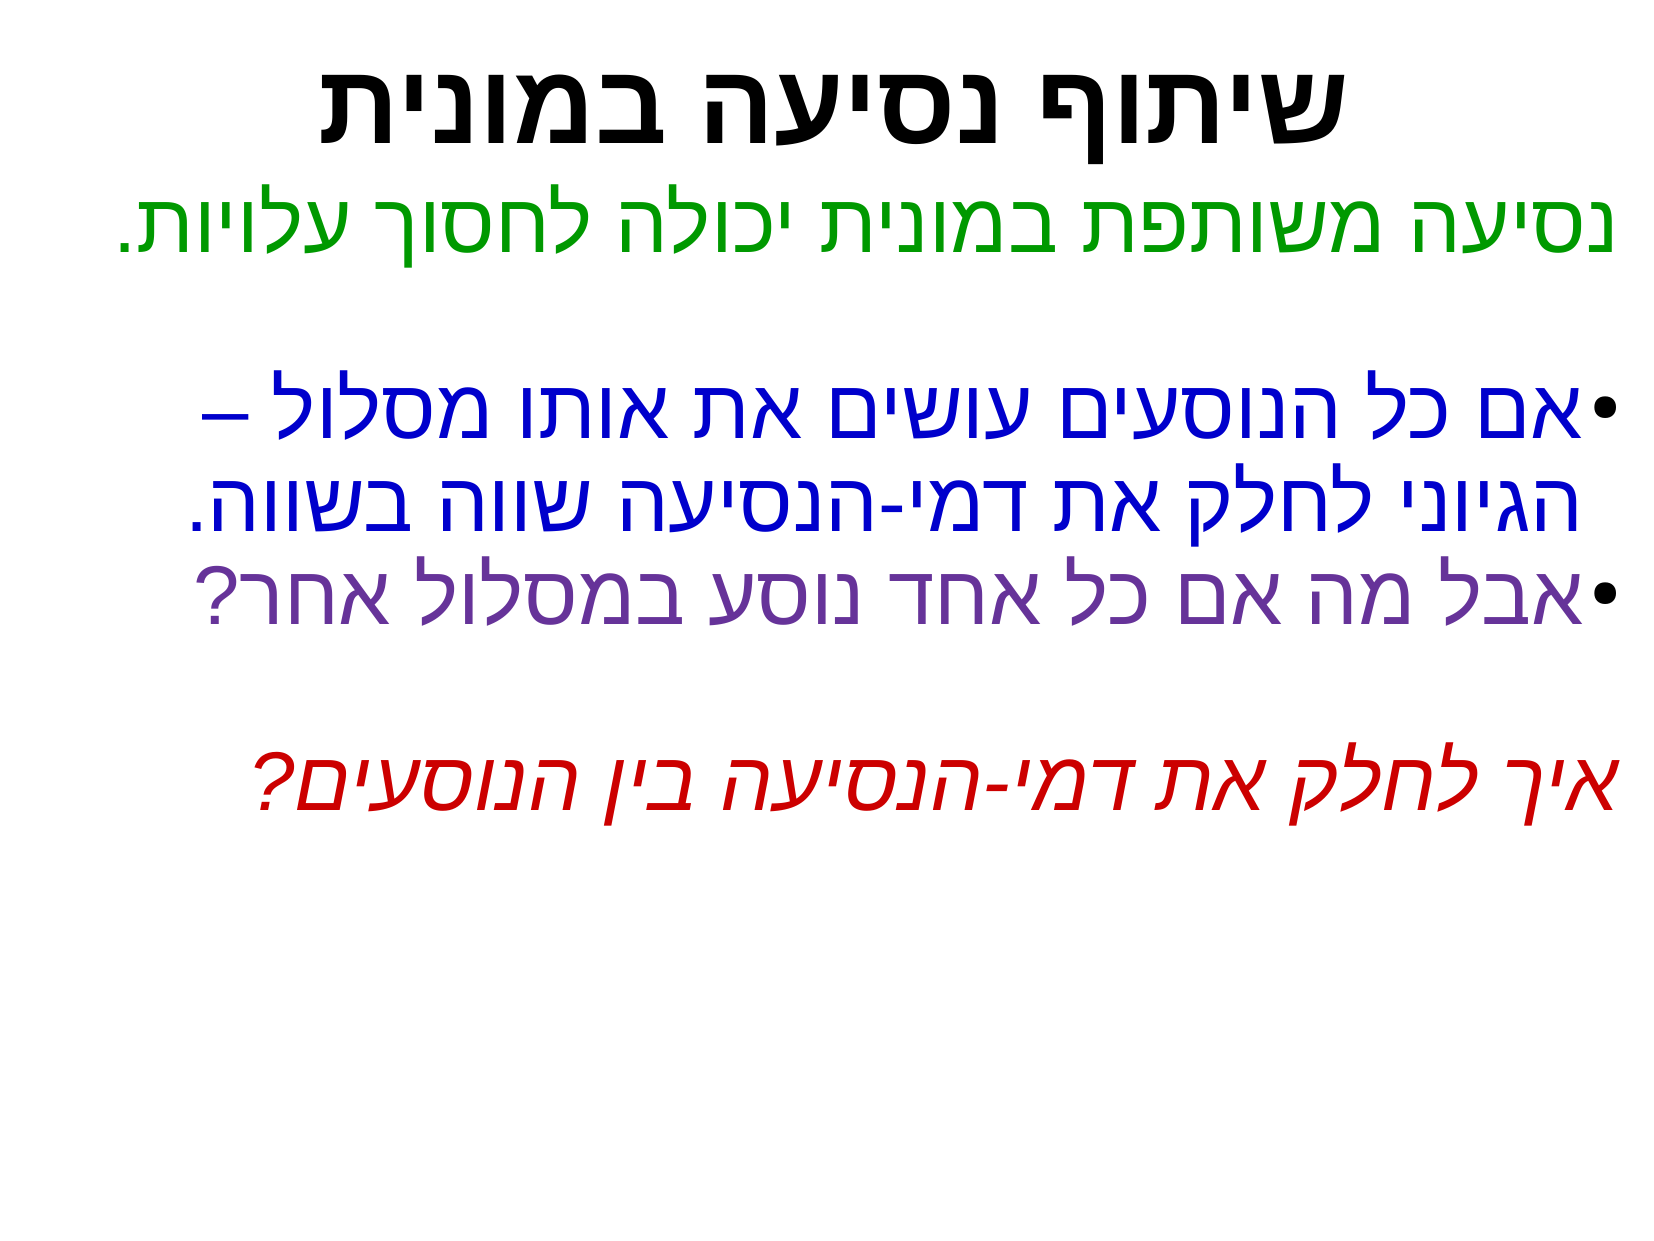

# שיתוף נסיעה במונית
נסיעה משותפת במונית יכולה לחסוך עלויות.
אם כל הנוסעים עושים את אותו מסלול – הגיוני לחלק את דמי-הנסיעה שווה בשווה.
אבל מה אם כל אחד נוסע במסלול אחר?
איך לחלק את דמי-הנסיעה בין הנוסעים?